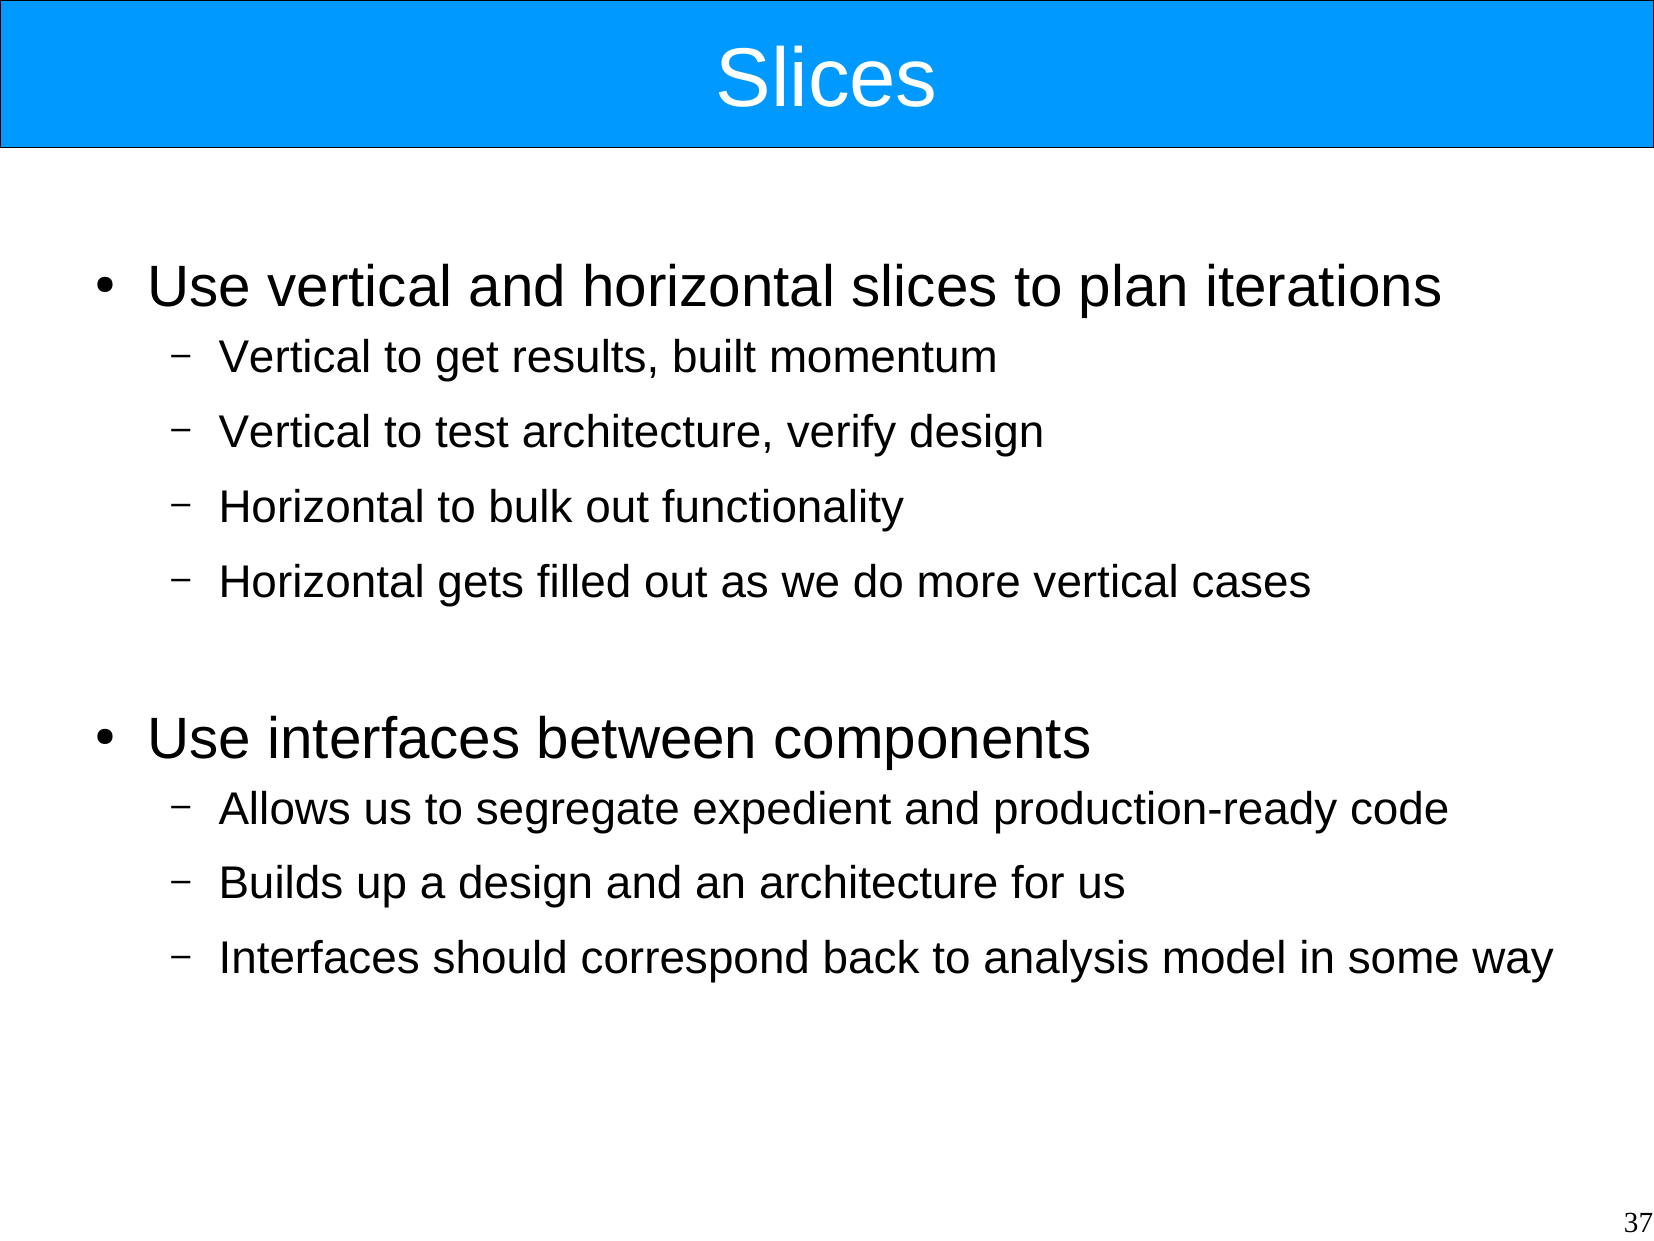

# Slices
Use vertical and horizontal slices to plan iterations
Vertical to get results, built momentum
Vertical to test architecture, verify design
Horizontal to bulk out functionality
Horizontal gets filled out as we do more vertical cases
Use interfaces between components
Allows us to segregate expedient and production-ready code
Builds up a design and an architecture for us
Interfaces should correspond back to analysis model in some way
37